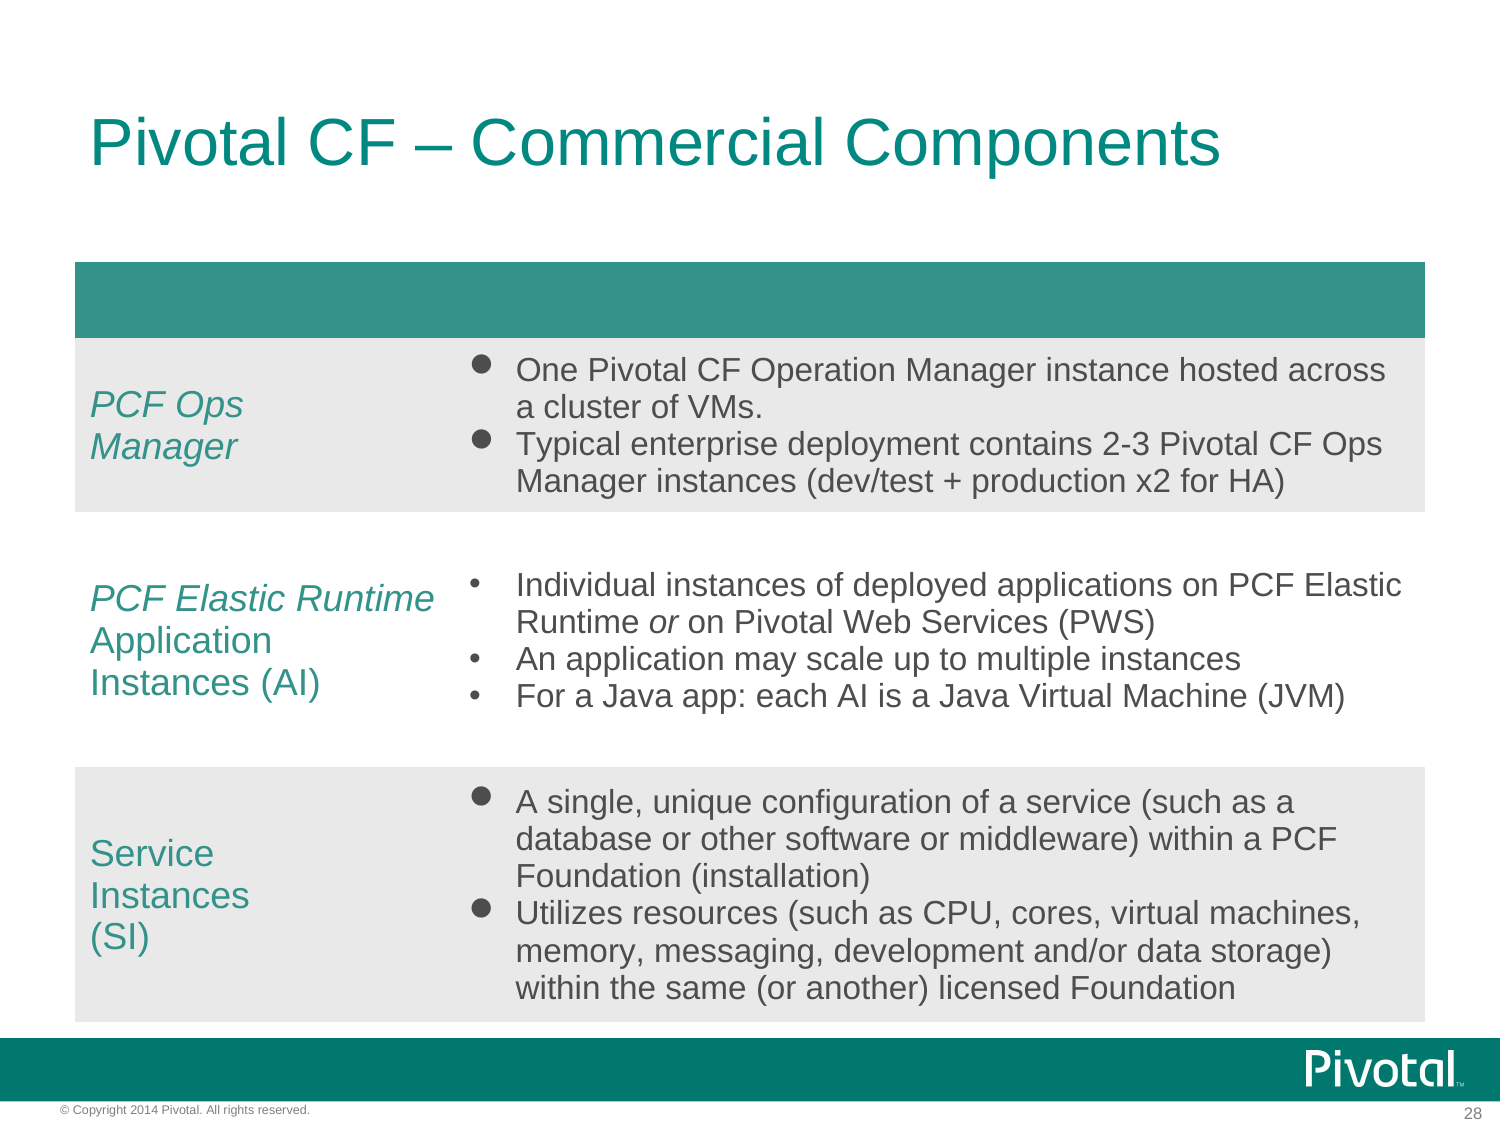

# Pivotal CF – Commercial Components
| | |
| --- | --- |
| PCF Ops Manager | One Pivotal CF Operation Manager instance hosted across a cluster of VMs. Typical enterprise deployment contains 2-3 Pivotal CF Ops Manager instances (dev/test + production x2 for HA) |
| PCF Elastic Runtime Application Instances (AI) | Individual instances of deployed applications on PCF Elastic Runtime or on Pivotal Web Services (PWS) An application may scale up to multiple instances For a Java app: each AI is a Java Virtual Machine (JVM) |
| Service Instances (SI) | A single, unique configuration of a service (such as a database or other software or middleware) within a PCF Foundation (installation) Utilizes resources (such as CPU, cores, virtual machines, memory, messaging, development and/or data storage) within the same (or another) licensed Foundation |